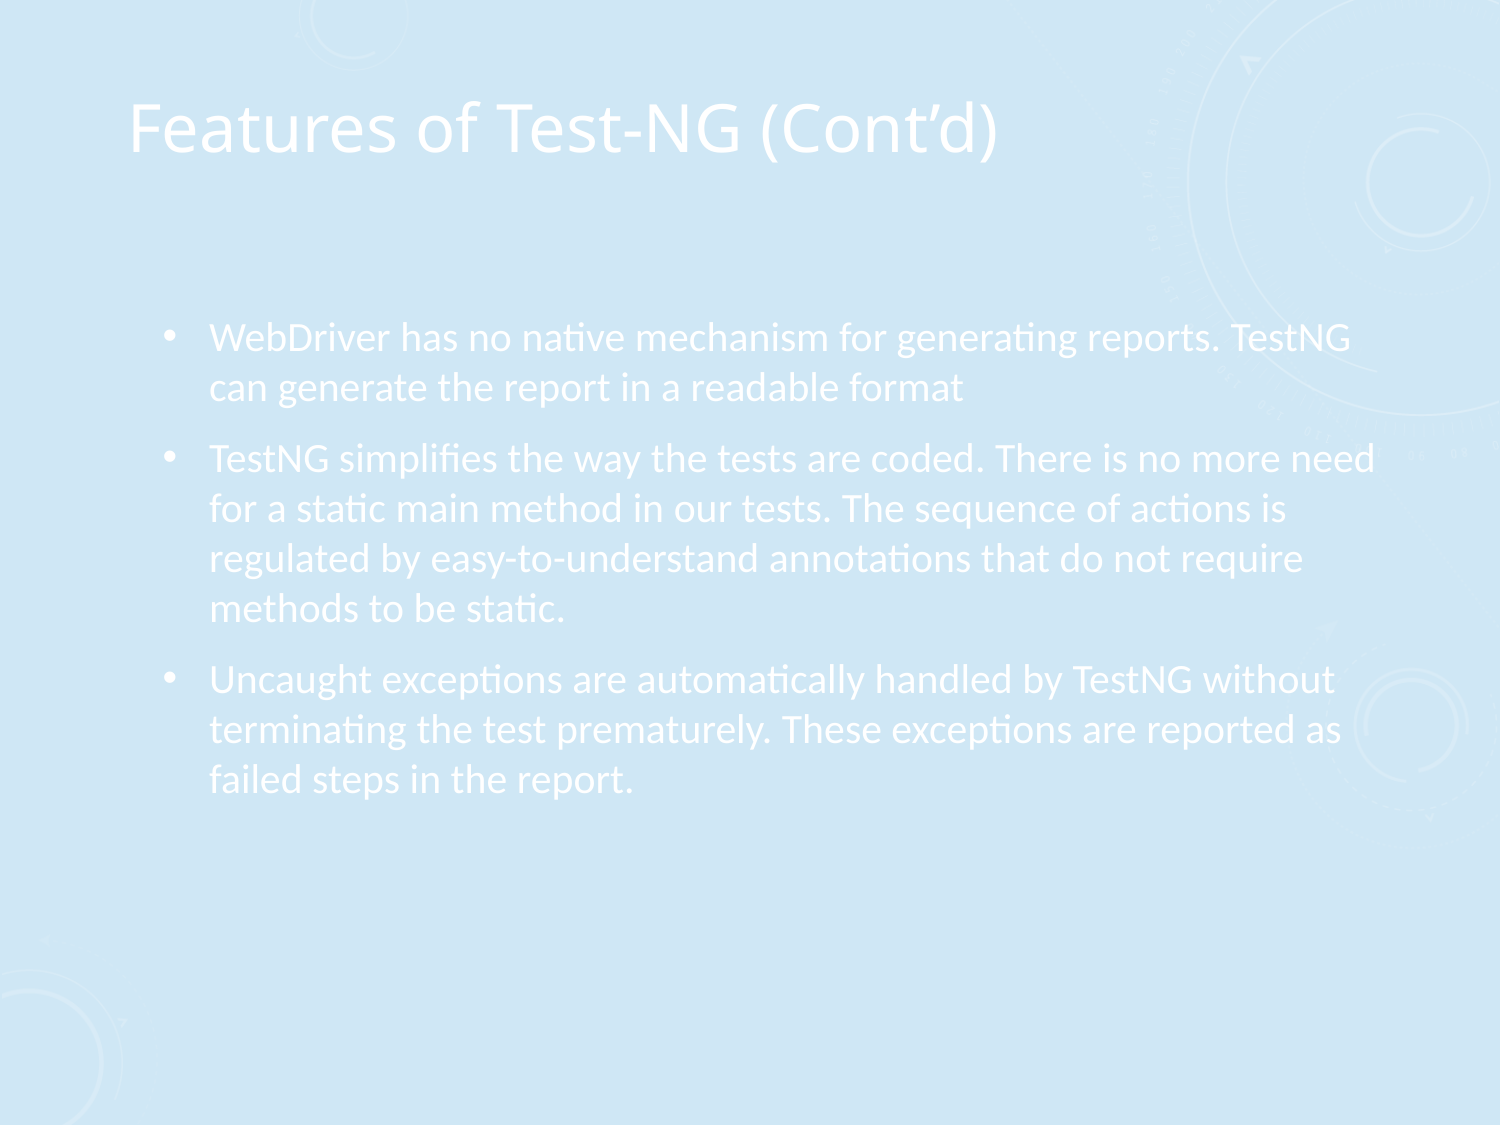

# Features of Test-NG (Cont’d)
WebDriver has no native mechanism for generating reports. TestNG can generate the report in a readable format
TestNG simplifies the way the tests are coded. There is no more need for a static main method in our tests. The sequence of actions is regulated by easy-to-understand annotations that do not require methods to be static.
Uncaught exceptions are automatically handled by TestNG without terminating the test prematurely. These exceptions are reported as failed steps in the report.